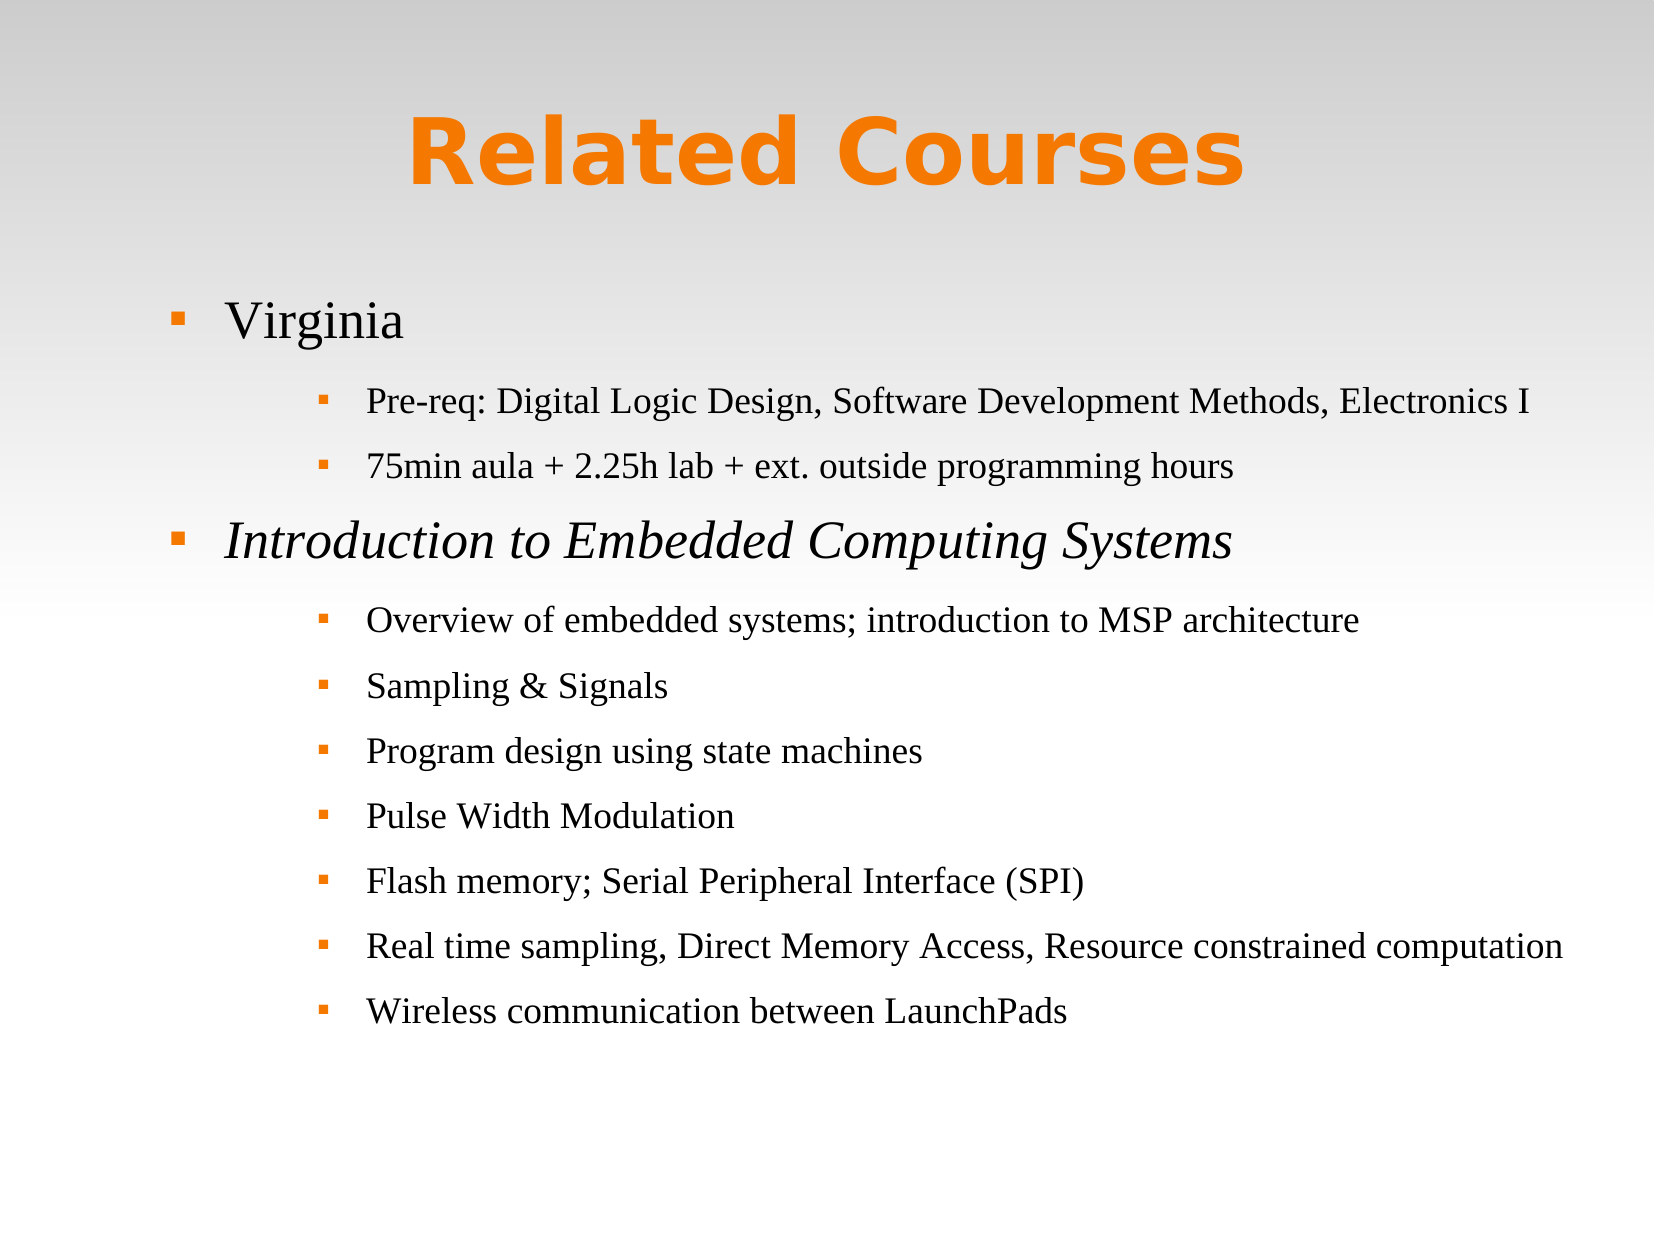

# Related Courses
Virginia
Pre-req: Digital Logic Design, Software Development Methods, Electronics I
75min aula + 2.25h lab + ext. outside programming hours
Introduction to Embedded Computing Systems
Overview of embedded systems; introduction to MSP architecture
Sampling & Signals
Program design using state machines
Pulse Width Modulation
Flash memory; Serial Peripheral Interface (SPI)
Real time sampling, Direct Memory Access, Resource constrained computation
Wireless communication between LaunchPads